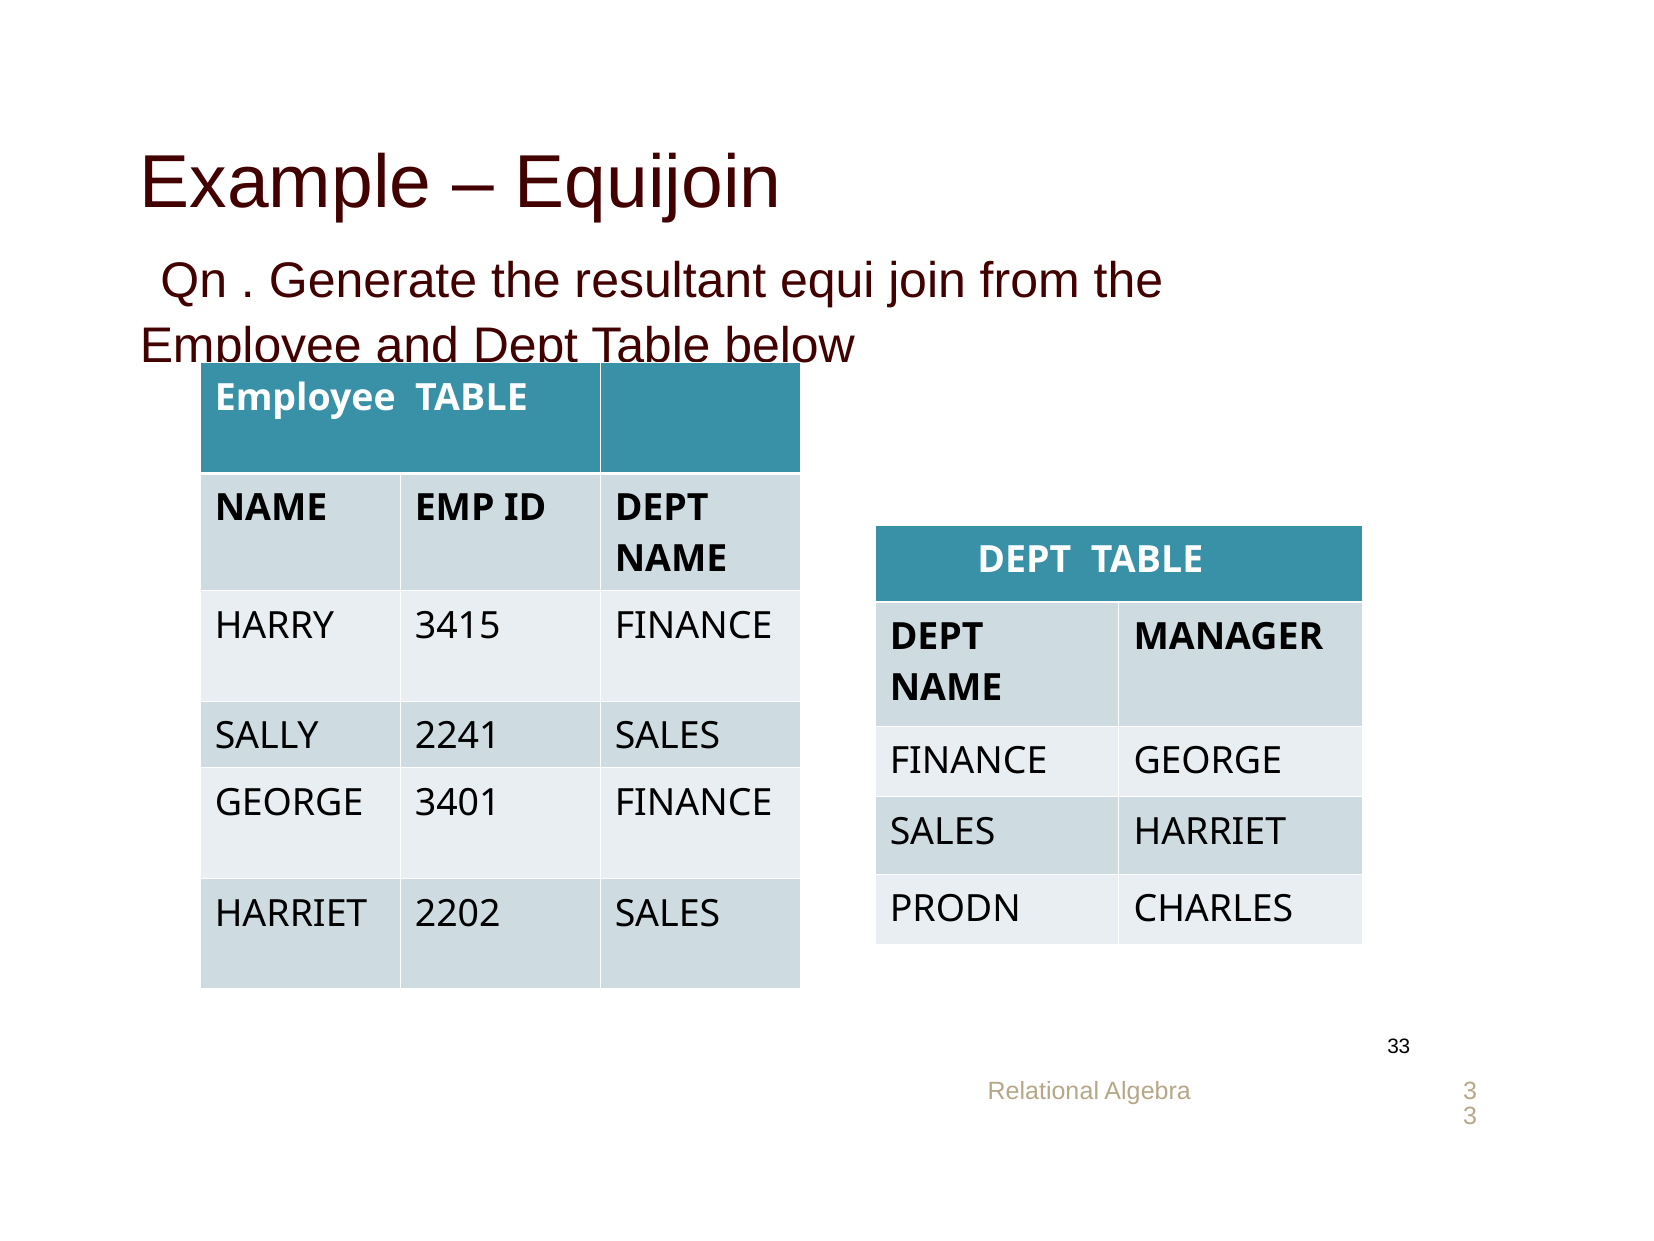

Example – Equijoin
 Qn . Generate the resultant equi join from the Employee and Dept Table below
| Employee TABLE | | |
| --- | --- | --- |
| NAME | EMP ID | DEPT NAME |
| HARRY | 3415 | FINANCE |
| SALLY | 2241 | SALES |
| GEORGE | 3401 | FINANCE |
| HARRIET | 2202 | SALES |
| DEPT TABLE | |
| --- | --- |
| DEPT NAME | MANAGER |
| FINANCE | GEORGE |
| SALES | HARRIET |
| PRODN | CHARLES |
Relational Algebra